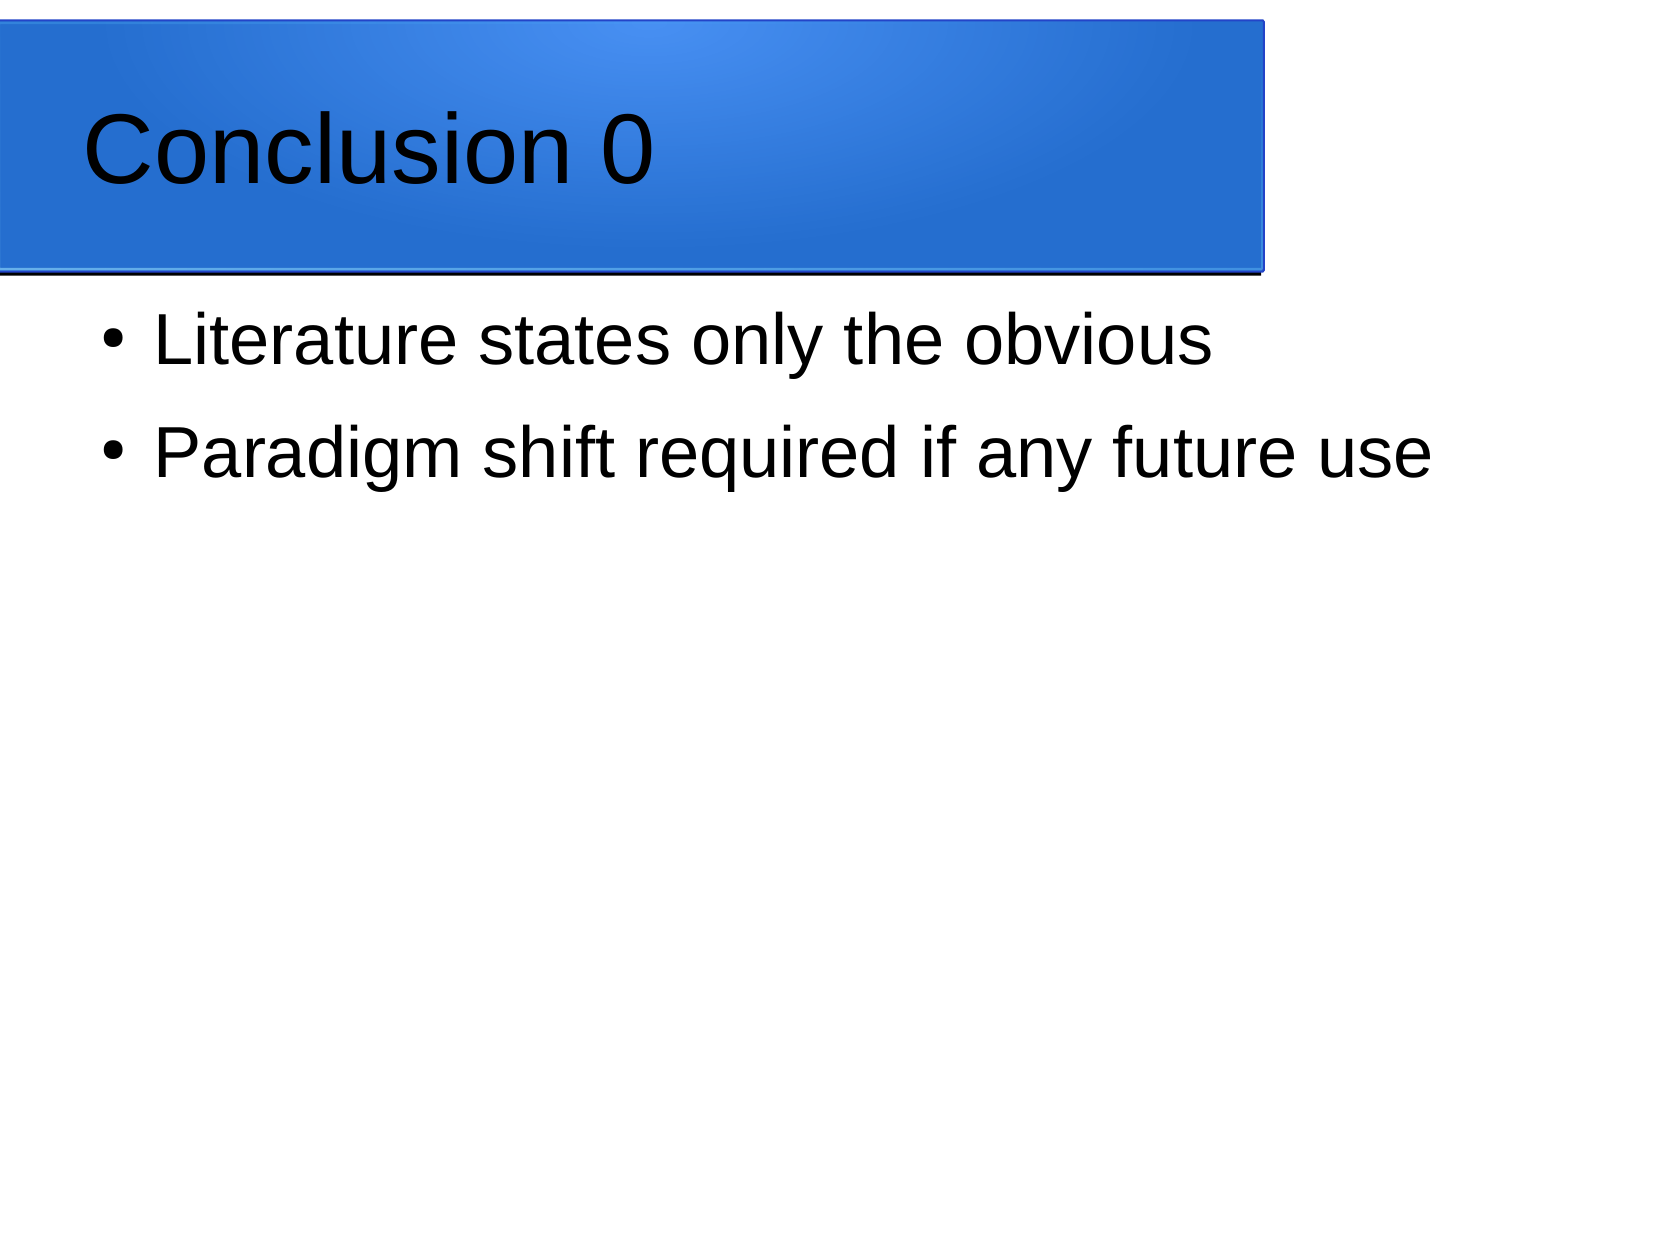

# Conclusion 0
Literature states only the obvious
Paradigm shift required if any future use